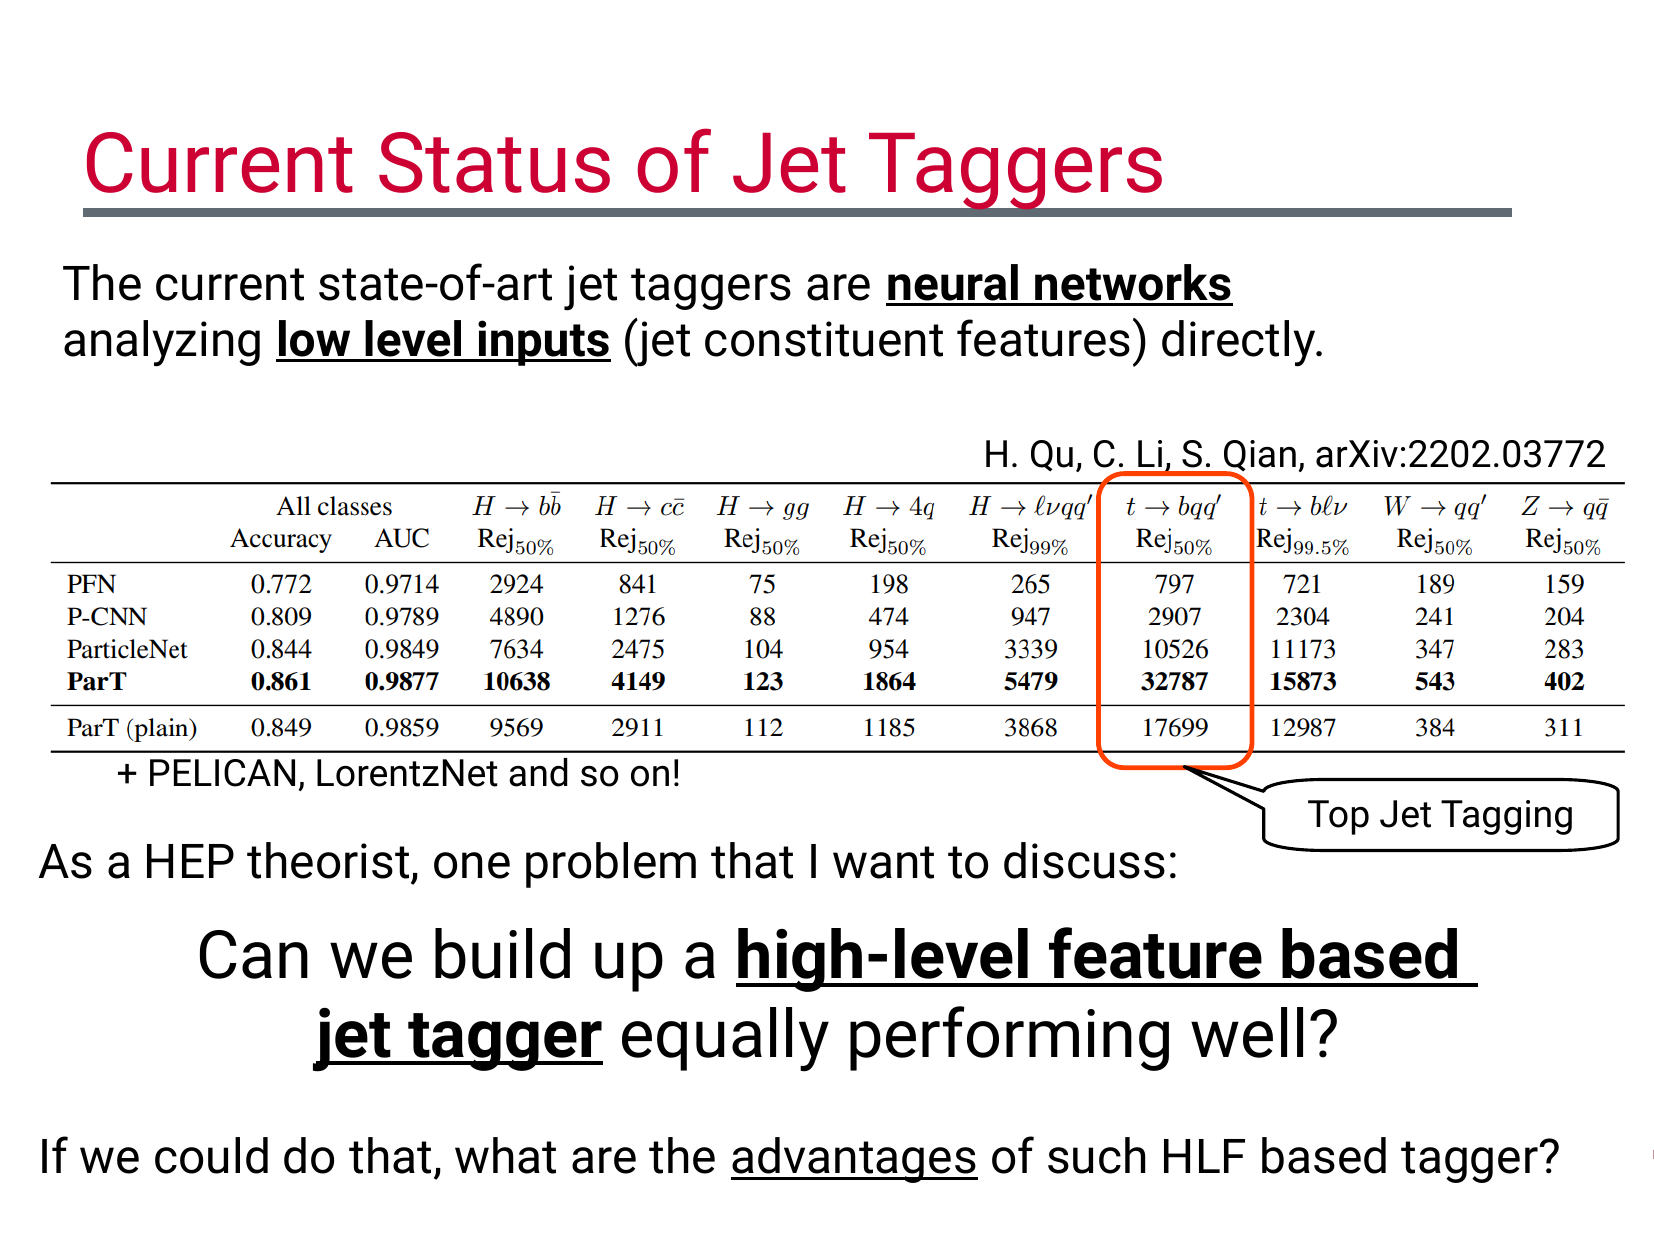

# Current Status of Jet Taggers
The current state-of-art jet taggers are neural networks
analyzing low level inputs (jet constituent features) directly.
H. Qu, C. Li, S. Qian, arXiv:2202.03772
+ PELICAN, LorentzNet and so on!
Top Jet Tagging
As a HEP theorist, one problem that I want to discuss:
Can we build up a high-level feature based
jet tagger equally performing well?
If we could do that, what are the advantages of such HLF based tagger?
2